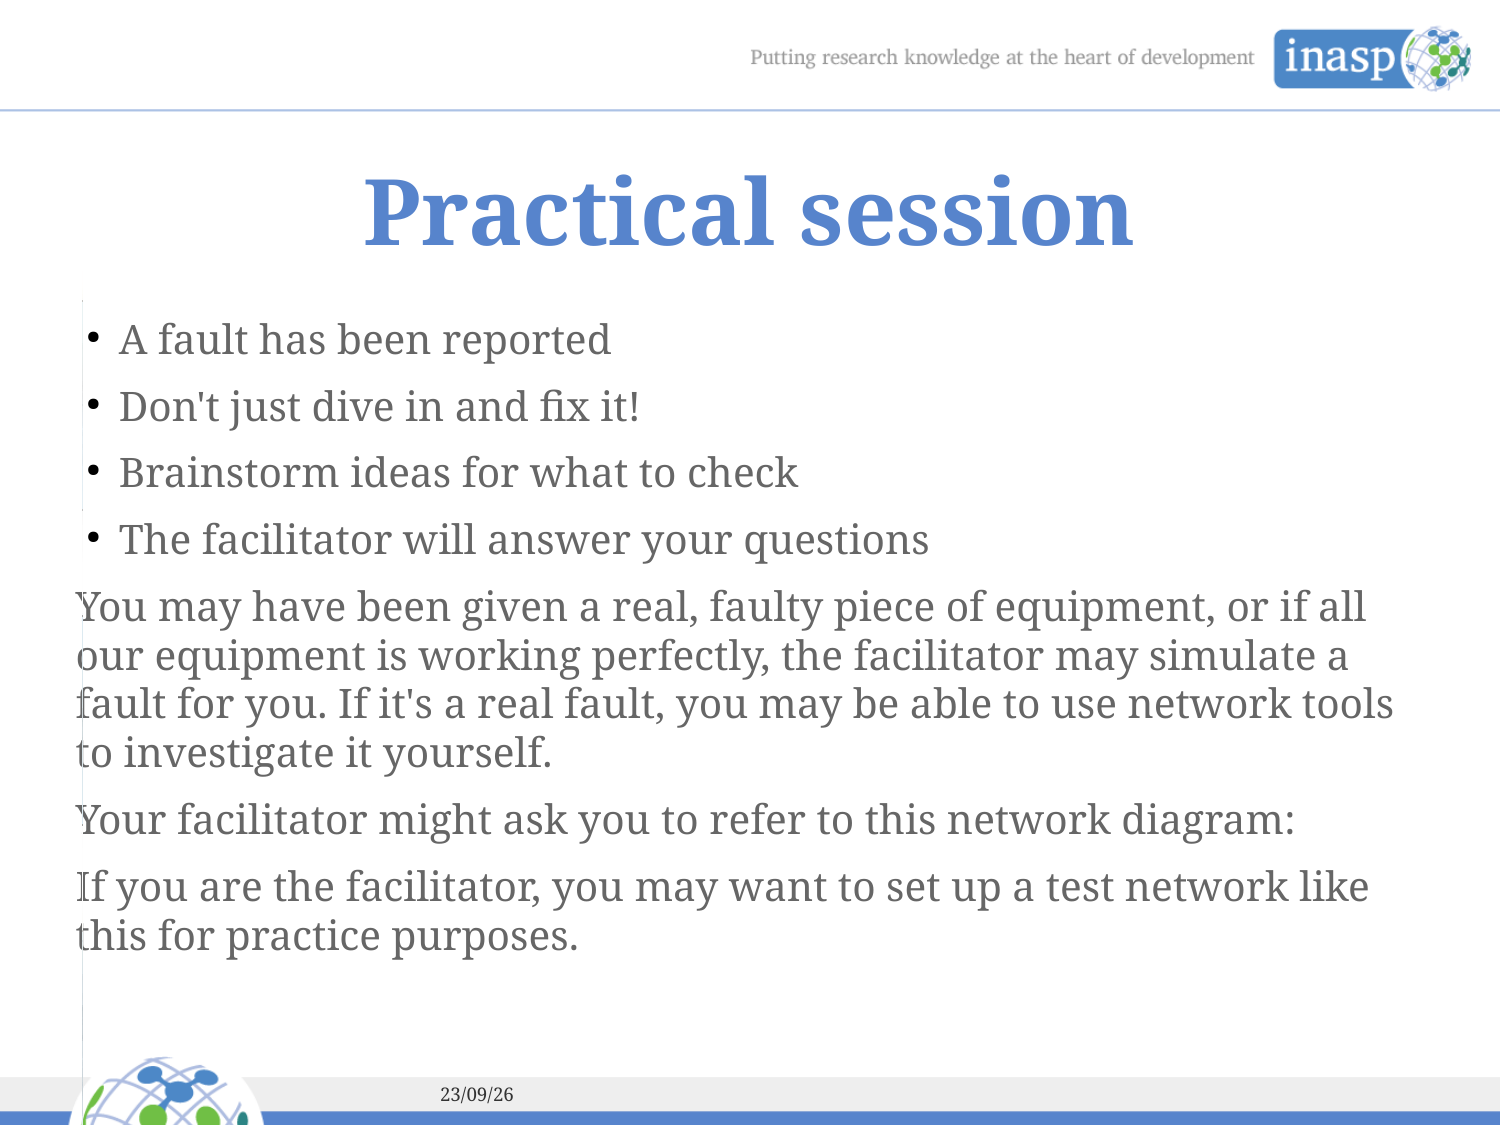

# Practical session
A fault has been reported
Don't just dive in and fix it!
Brainstorm ideas for what to check
The facilitator will answer your questions
You may have been given a real, faulty piece of equipment, or if all our equipment is working perfectly, the facilitator may simulate a fault for you. If it's a real fault, you may be able to use network tools to investigate it yourself.
Your facilitator might ask you to refer to this network diagram:
If you are the facilitator, you may want to set up a test network like this for practice purposes.